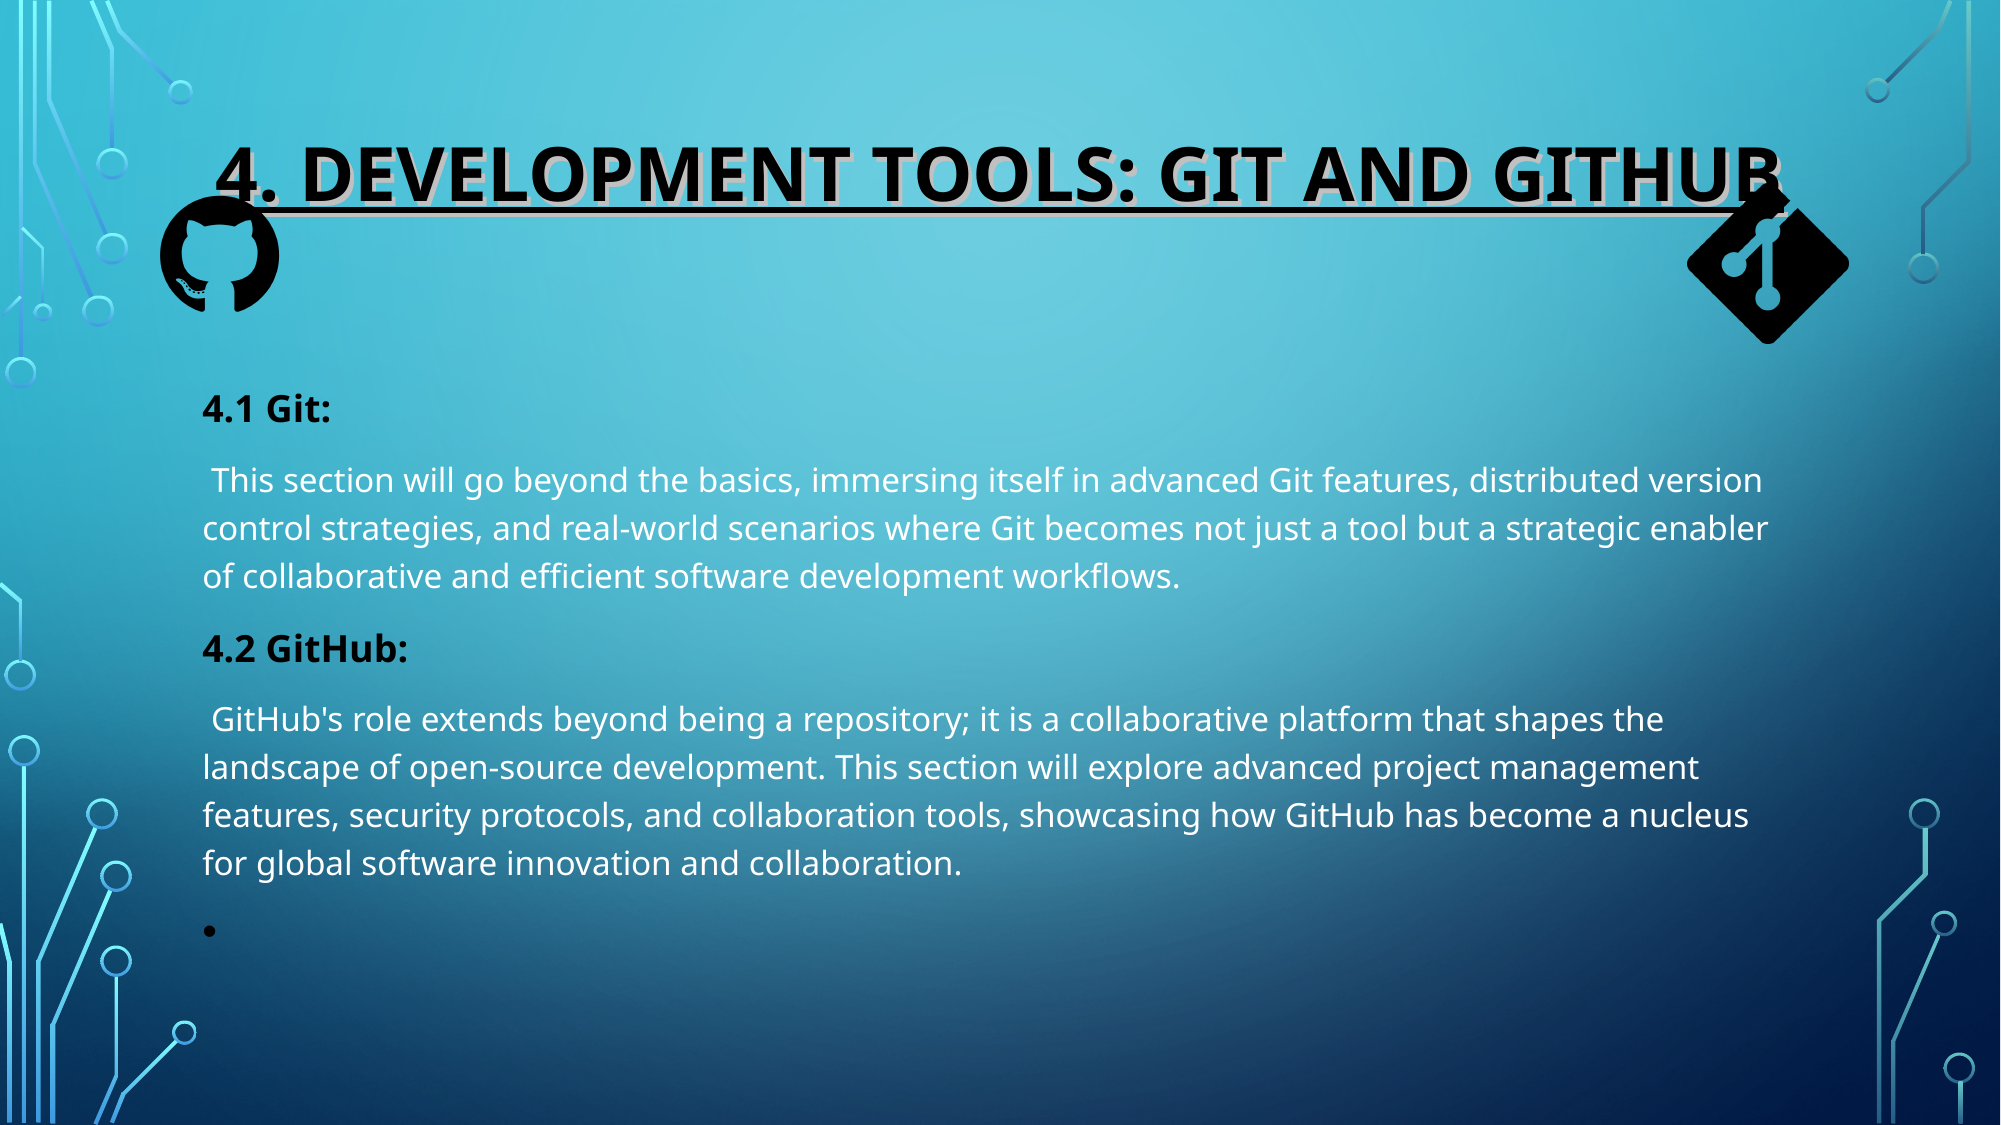

# 4. Development Tools: Git and GitHub
4.1 Git:
 This section will go beyond the basics, immersing itself in advanced Git features, distributed version control strategies, and real-world scenarios where Git becomes not just a tool but a strategic enabler of collaborative and efficient software development workflows.
4.2 GitHub:
 GitHub's role extends beyond being a repository; it is a collaborative platform that shapes the landscape of open-source development. This section will explore advanced project management features, security protocols, and collaboration tools, showcasing how GitHub has become a nucleus for global software innovation and collaboration.